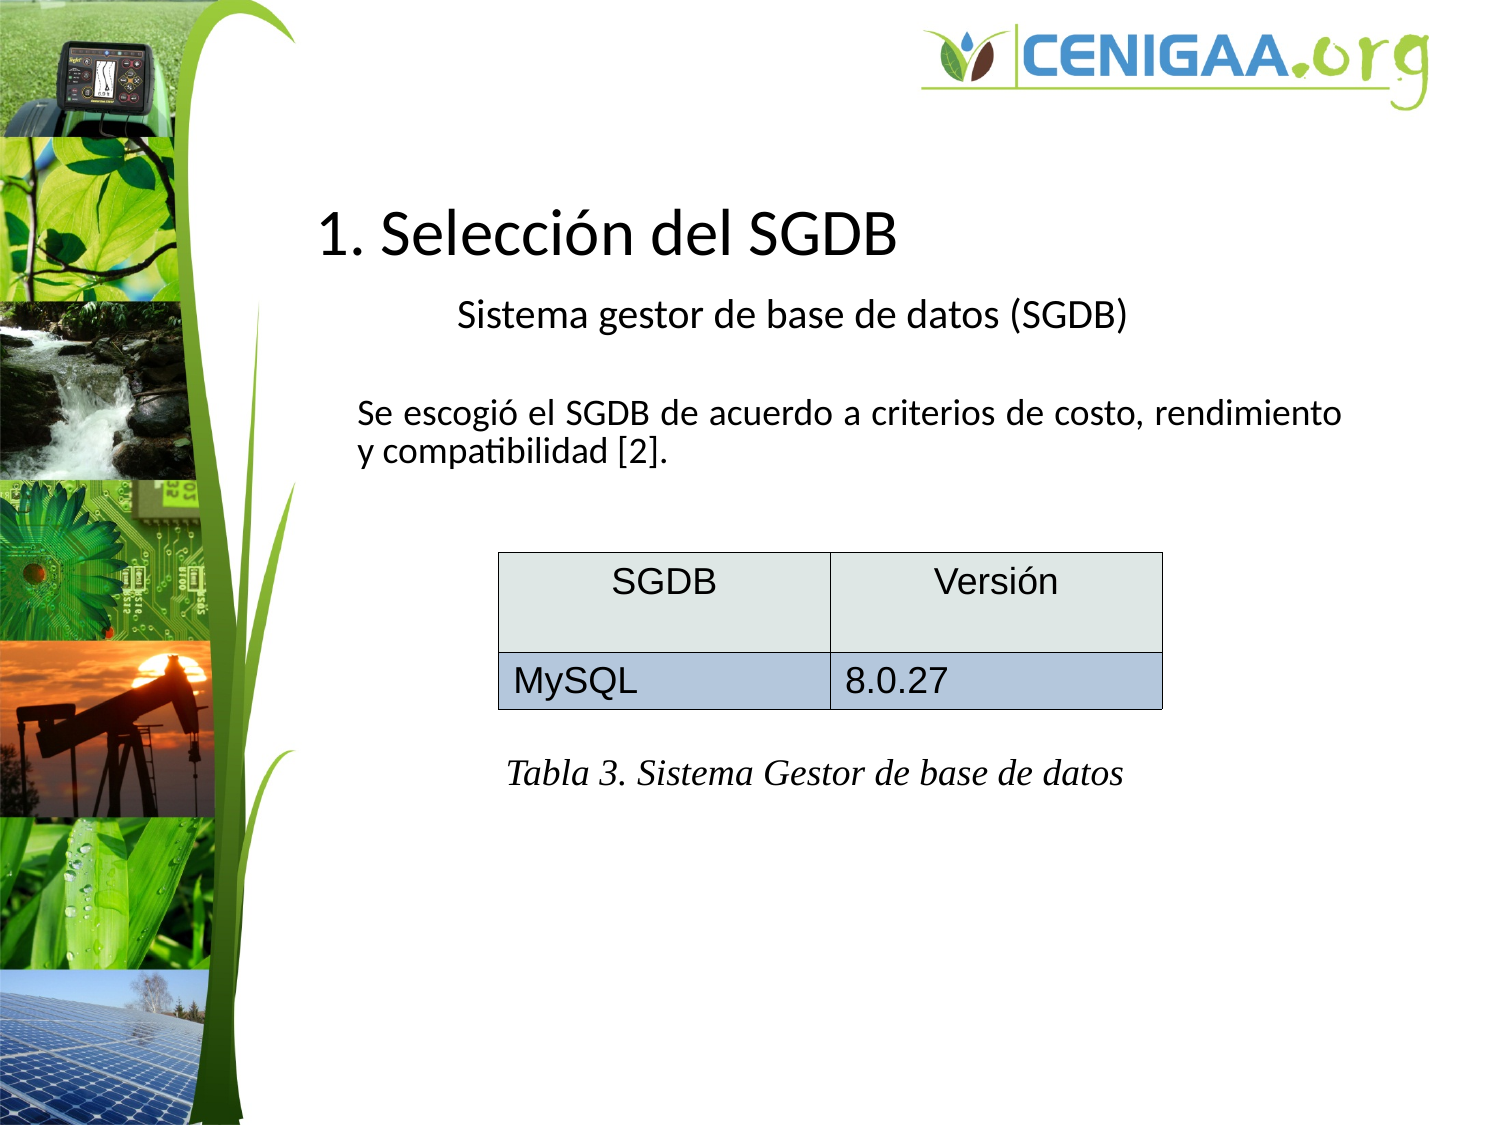

# 1. Selección del SGDB
Sistema gestor de base de datos (SGDB)
Se escogió el SGDB de acuerdo a criterios de costo, rendimiento y compatibilidad [2].
| SGDB | Versión |
| --- | --- |
| MySQL | 8.0.27 |
Tabla 3. Sistema Gestor de base de datos